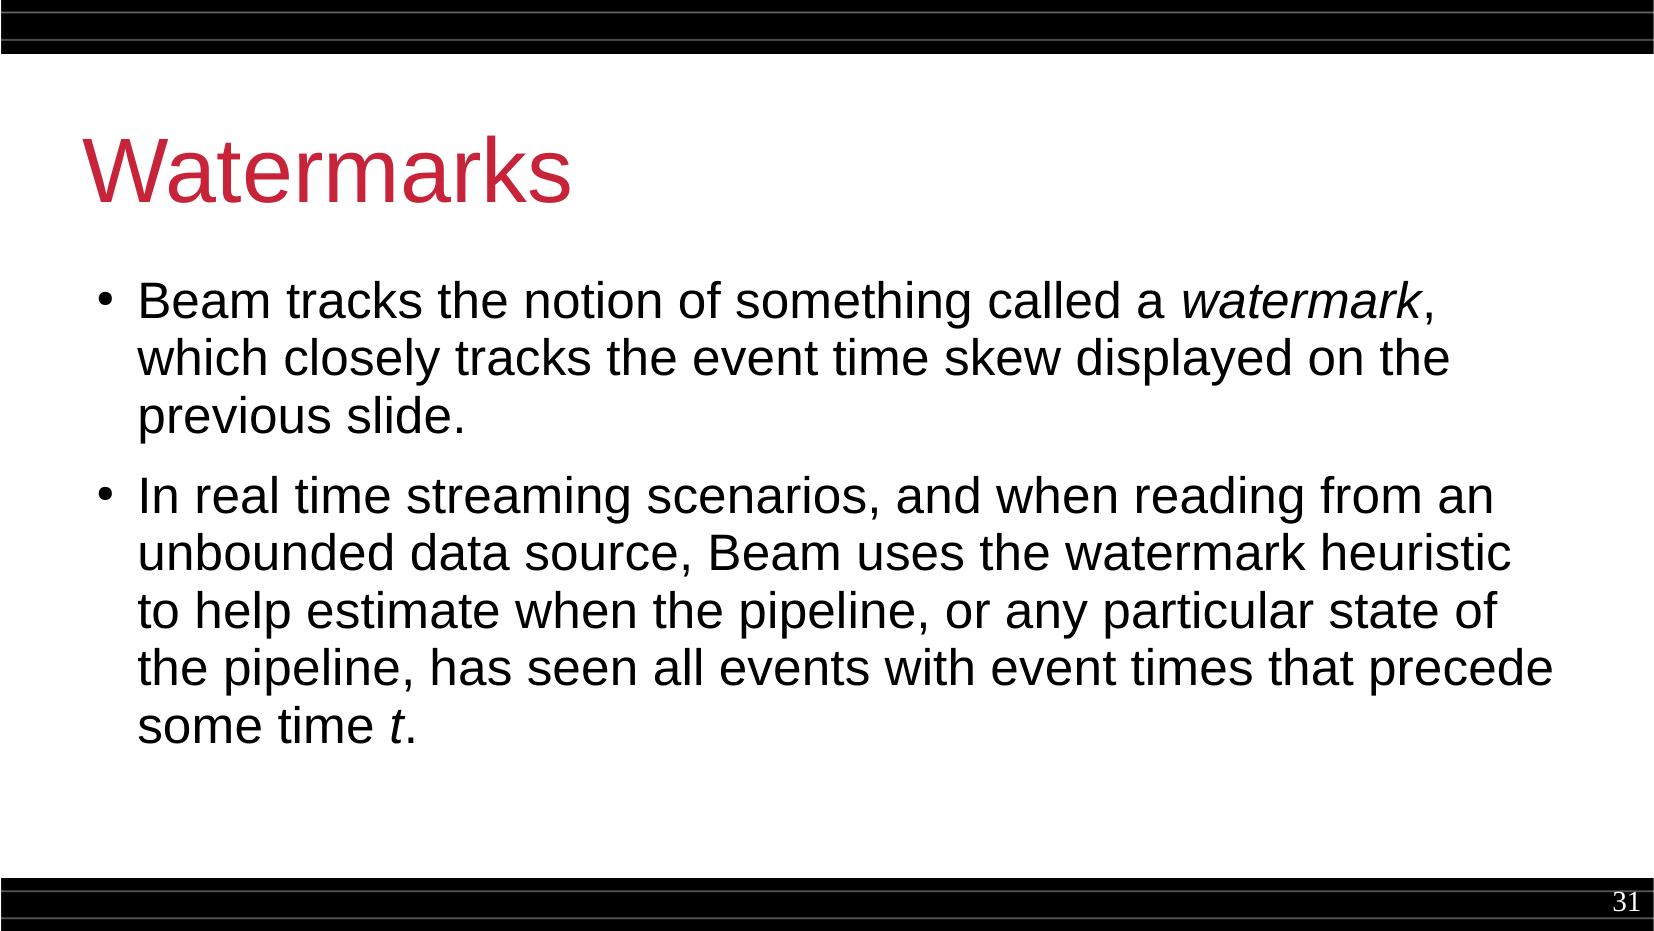

# Watermarks
Beam tracks the notion of something called a watermark, which closely tracks the event time skew displayed on the previous slide.
In real time streaming scenarios, and when reading from an unbounded data source, Beam uses the watermark heuristic to help estimate when the pipeline, or any particular state of the pipeline, has seen all events with event times that precede some time t.